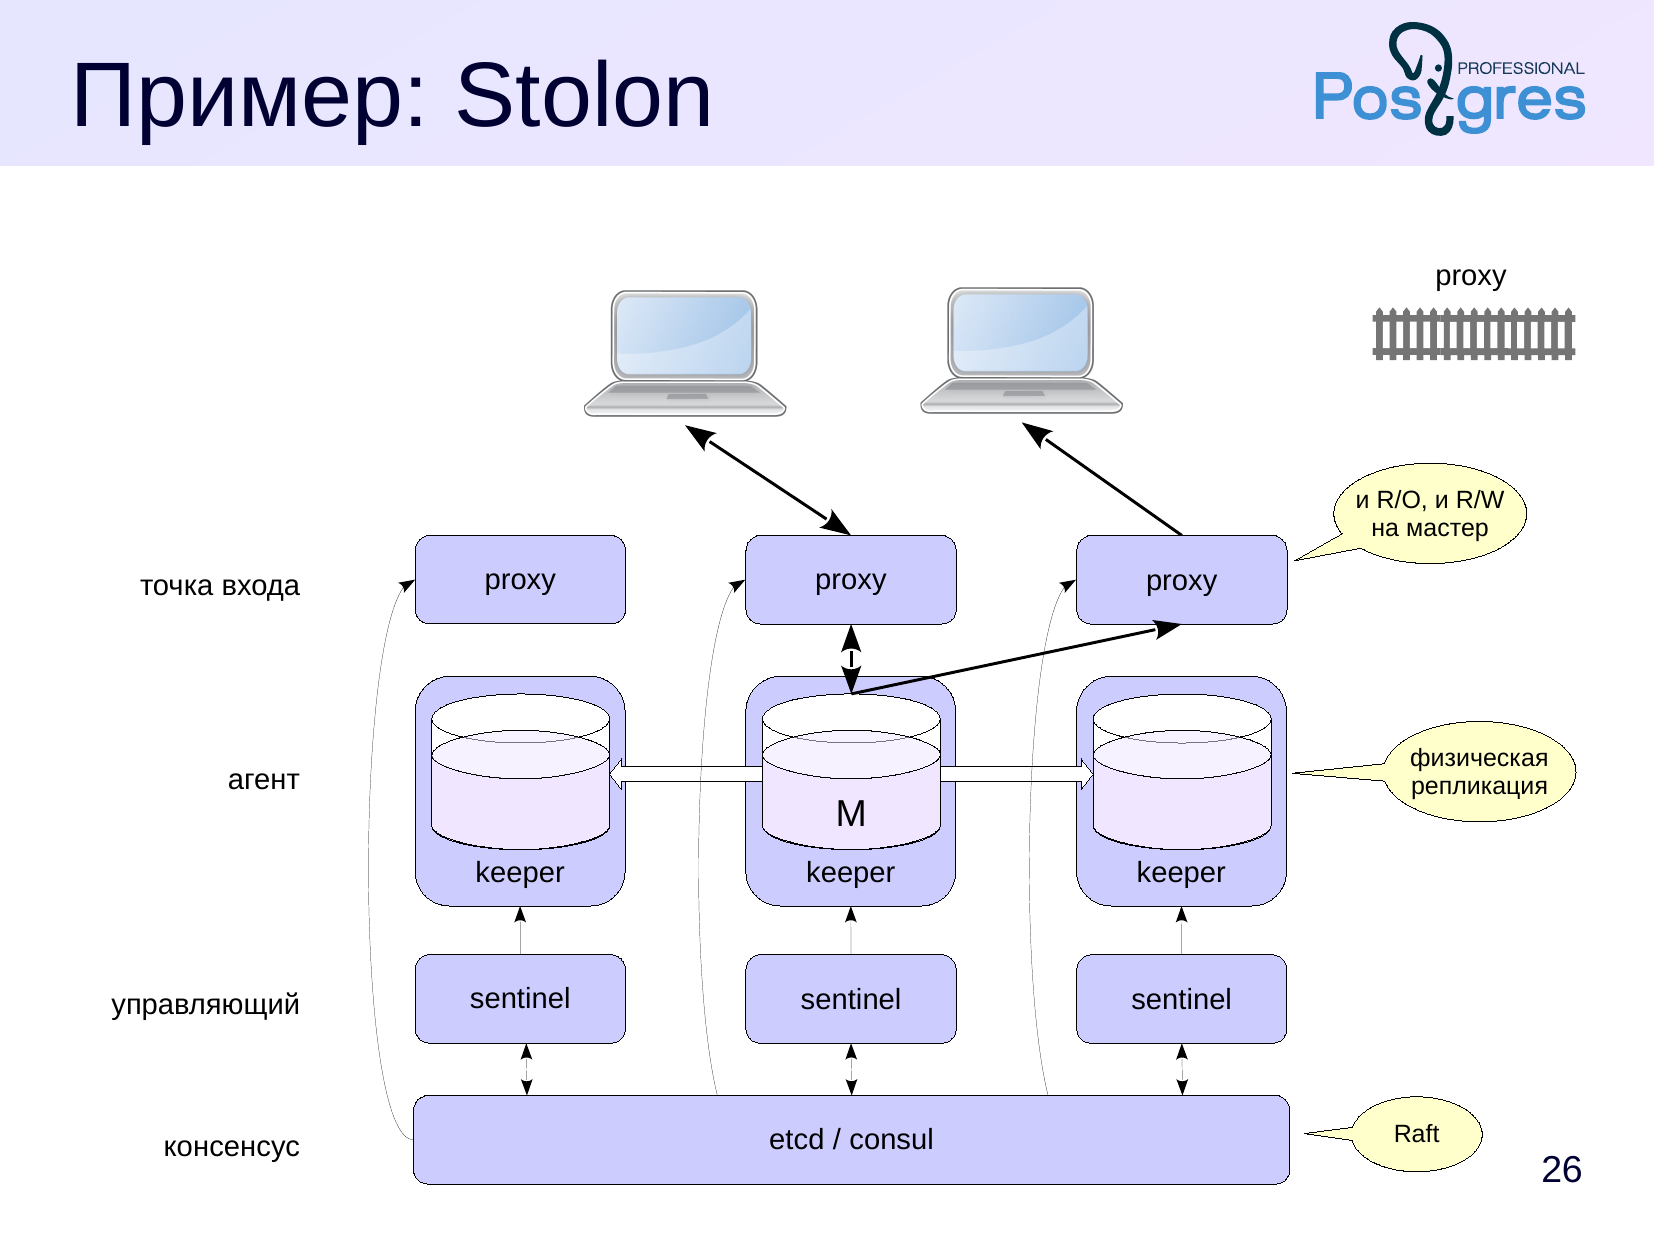

# Пример: Stolon
proxy
и R/O, и R/W
на мастер
proxy
proxy
proxy
точка входа
keeper
keeper
keeper
физическая
репликация
агент
M
sentinel
sentinel
sentinel
управляющий
etcd / consul
Raft
консенсус